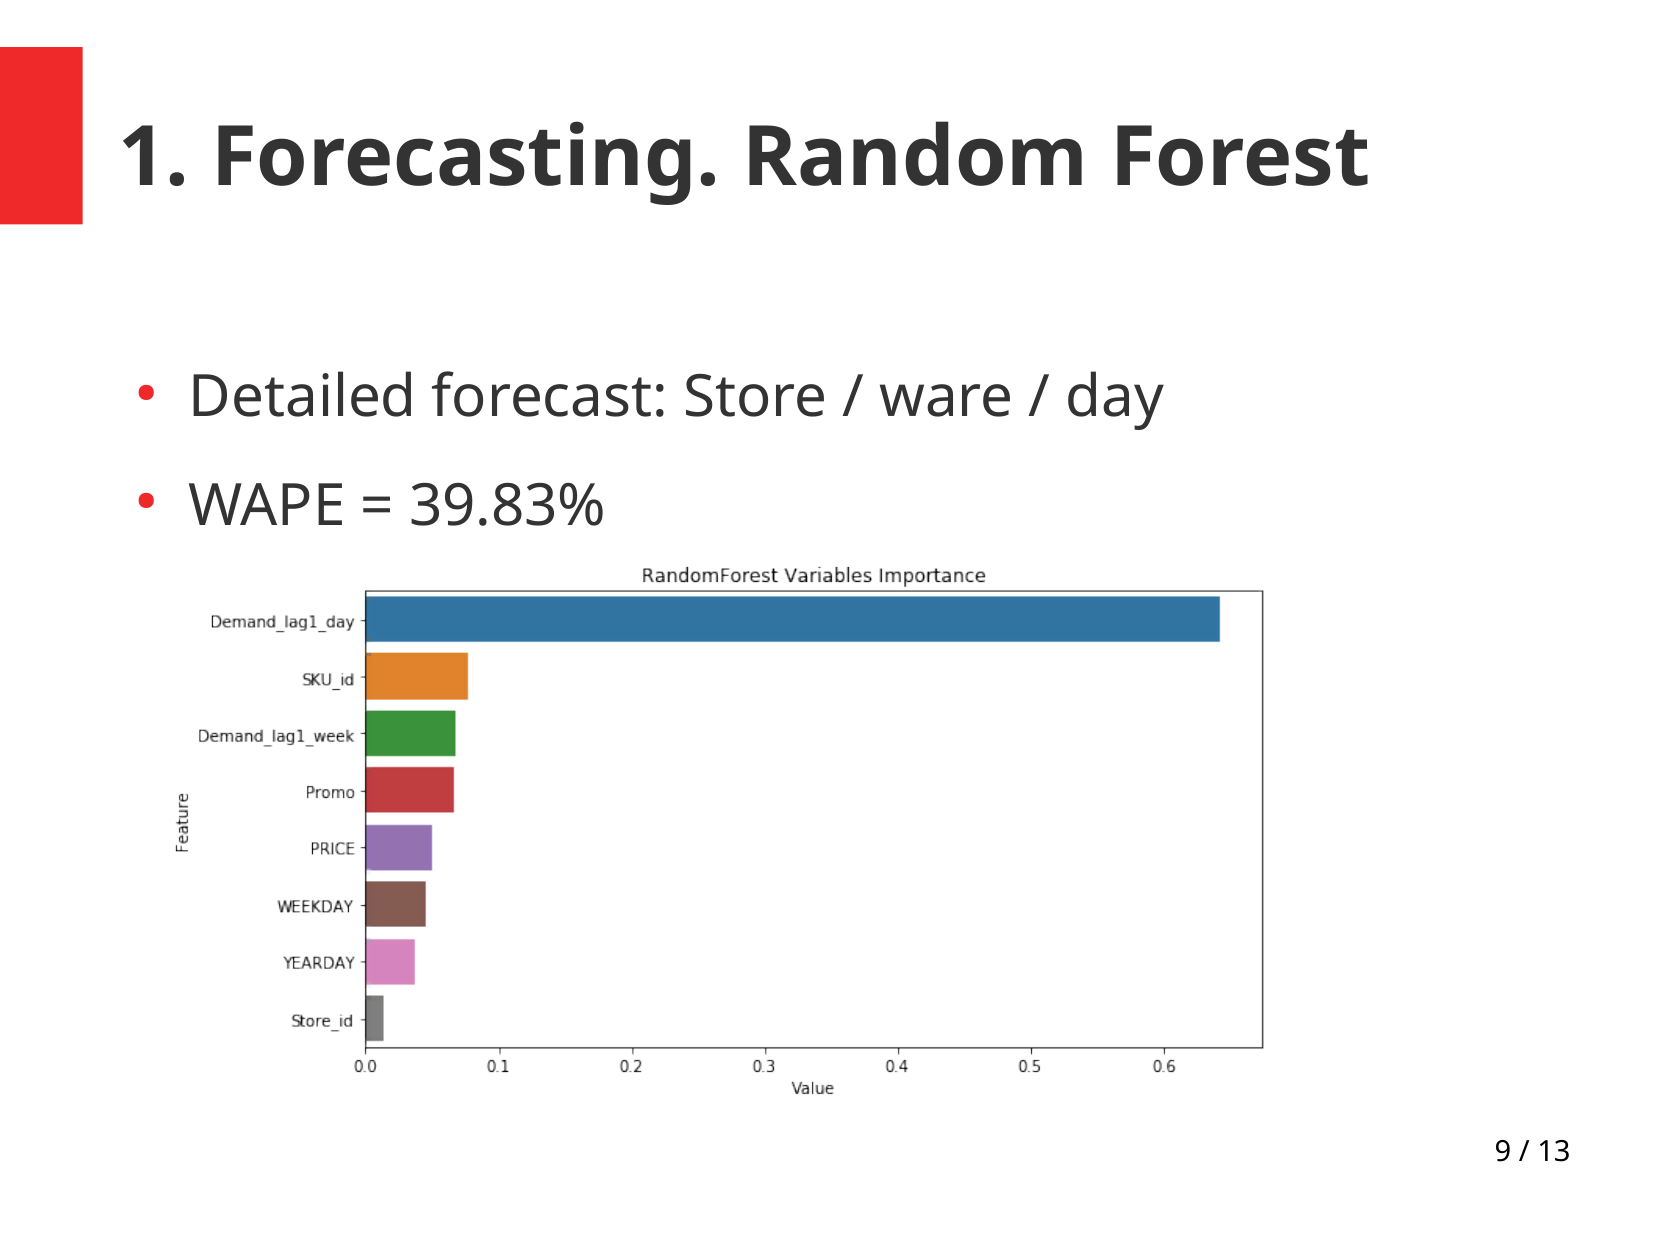

# 1. Forecasting. Random Forest
Detailed forecast: Store / ware / day
WAPE = 39.83%
9